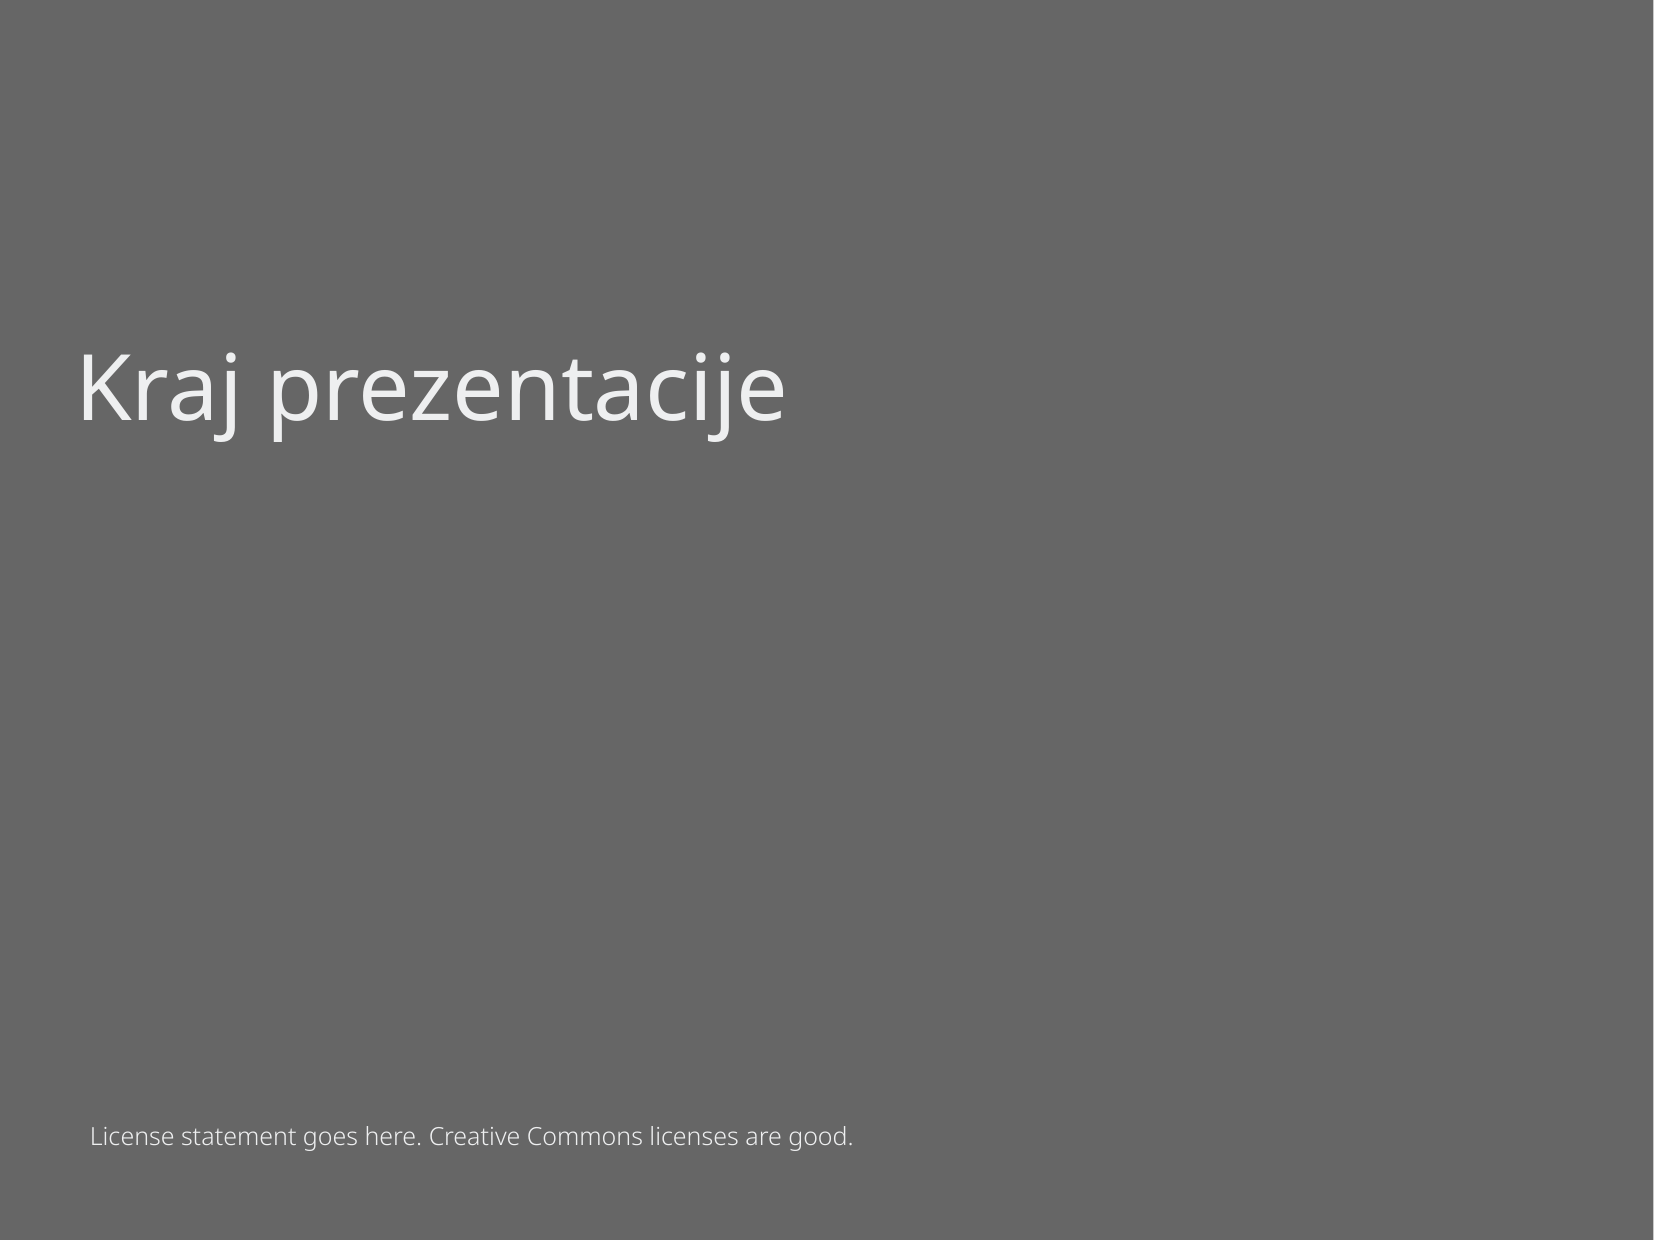

# Kraj prezentacije
License statement goes here. Creative Commons licenses are good.